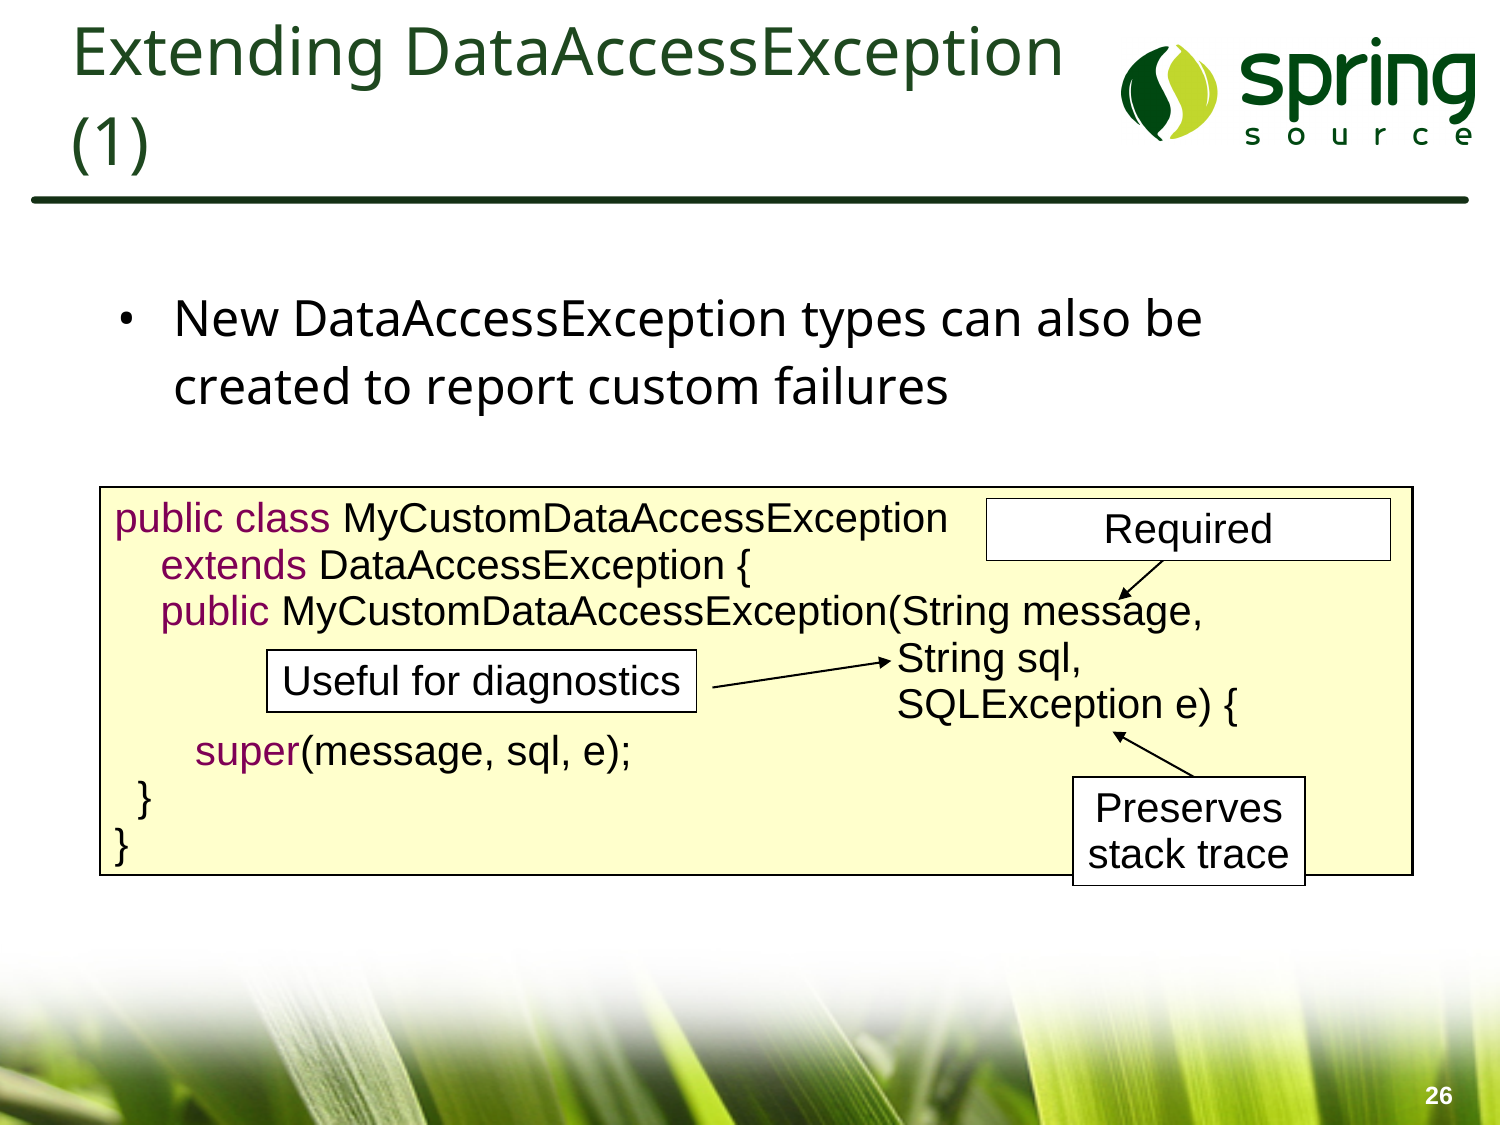

# Extending DataAccessException (1)
New DataAccessException types can also be created to report custom failures
public class MyCustomDataAccessException
 extends DataAccessException {
 public MyCustomDataAccessException(String message,
 String sql,
 SQLException e) {
 super(message, sql, e);
 }
}
Required
Useful for diagnostics
Preserves
stack trace